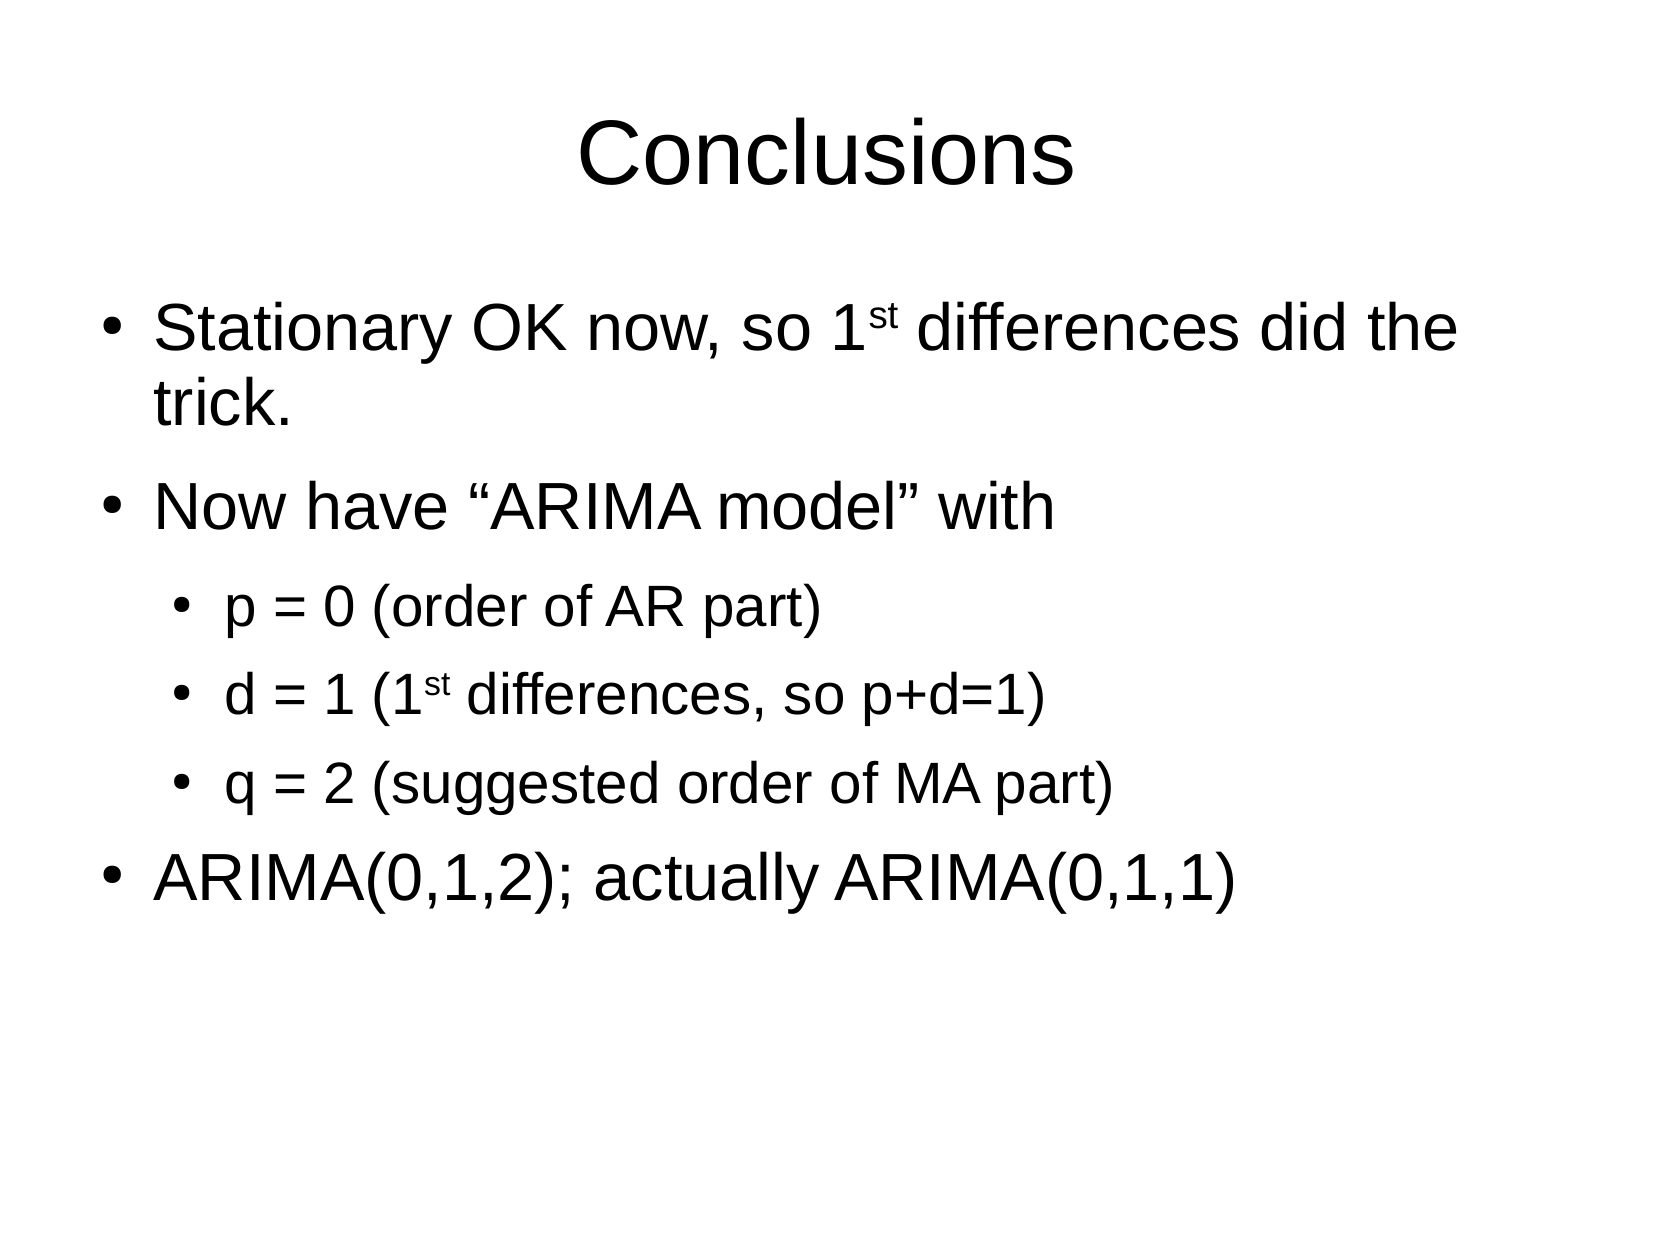

# Conclusions
Stationary OK now, so 1st differences did the trick.
Now have “ARIMA model” with
p = 0 (order of AR part)
d = 1 (1st differences, so p+d=1)
q = 2 (suggested order of MA part)
ARIMA(0,1,2); actually ARIMA(0,1,1)